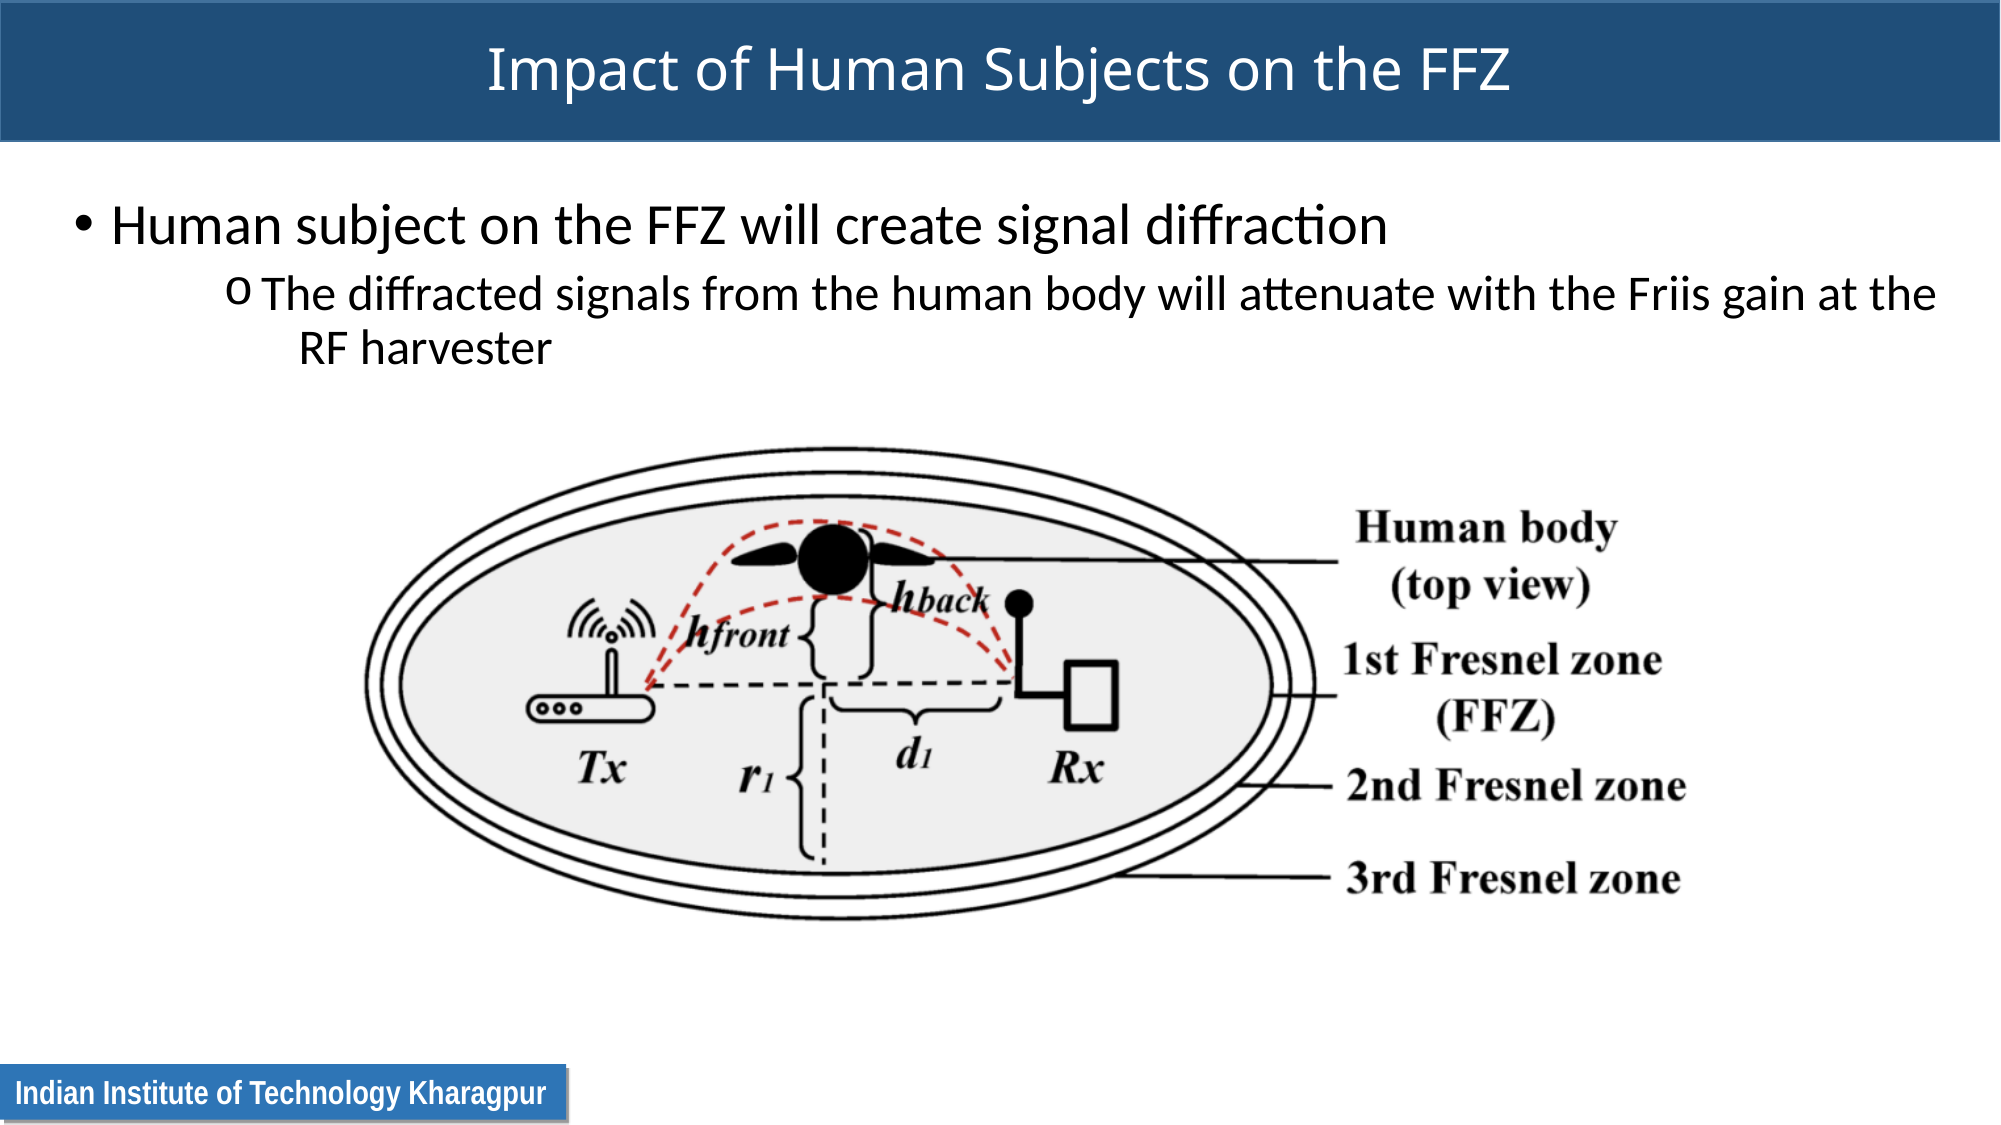

Impact of Human Subjects on the FFZ
# Human subject on the FFZ will create signal diffraction
The diffracted signals from the human body will attenuate with the Friis gain at the RF harvester